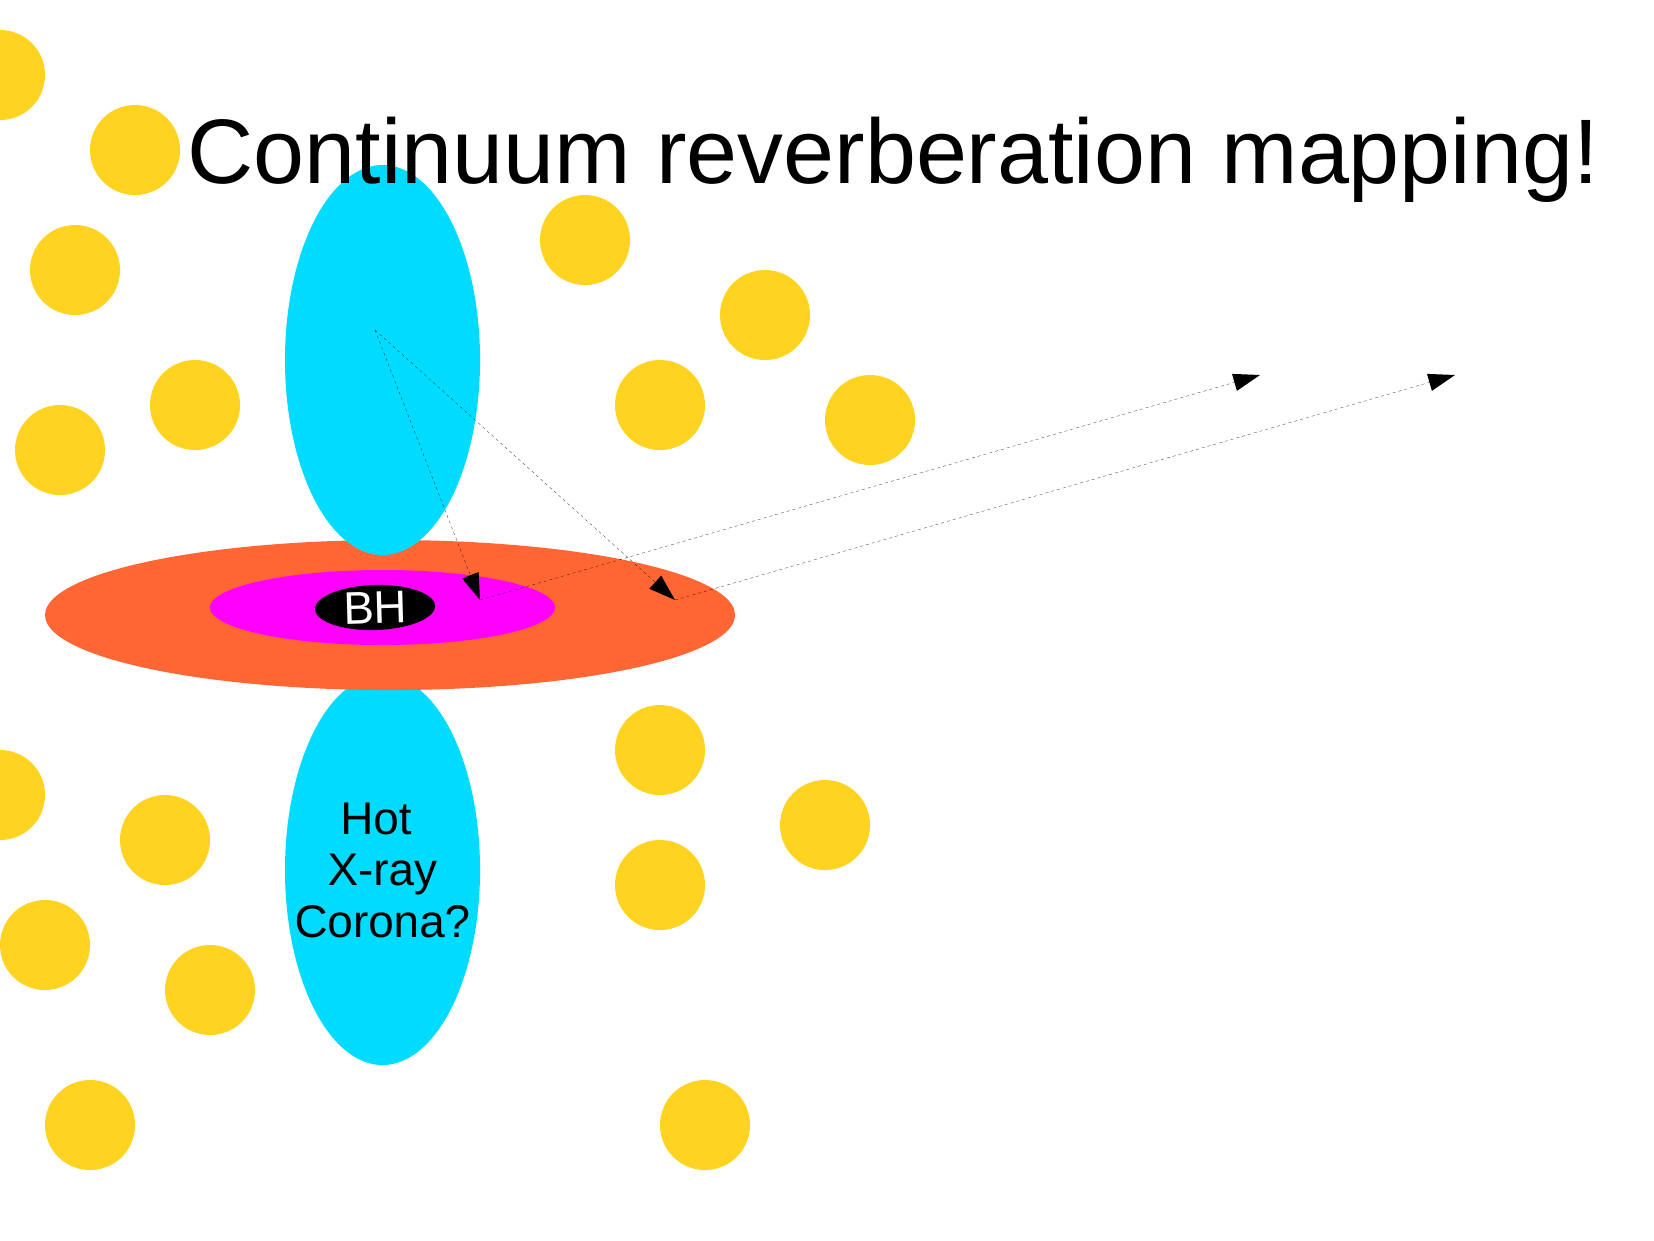

# Continuum reverberation mapping!
BH
Hot
X-ray
Corona?